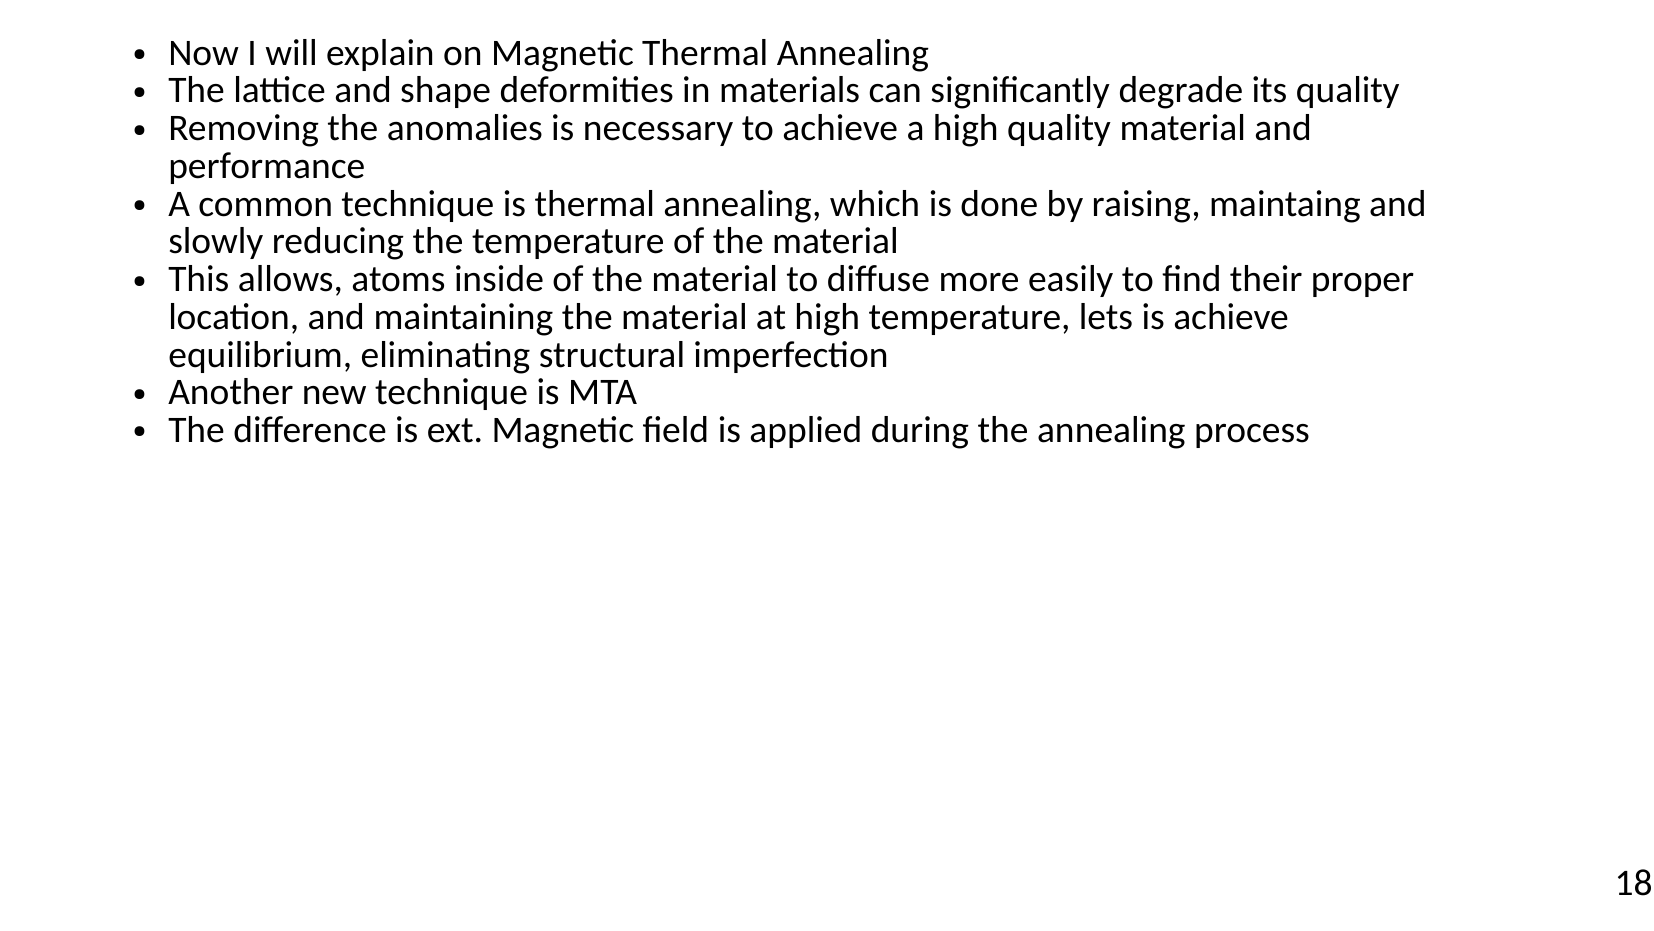

Now I will explain on Magnetic Thermal Annealing
The lattice and shape deformities in materials can significantly degrade its quality
Removing the anomalies is necessary to achieve a high quality material and performance
A common technique is thermal annealing, which is done by raising, maintaing and slowly reducing the temperature of the material
This allows, atoms inside of the material to diffuse more easily to find their proper location, and maintaining the material at high temperature, lets is achieve equilibrium, eliminating structural imperfection
Another new technique is MTA
The difference is ext. Magnetic field is applied during the annealing process